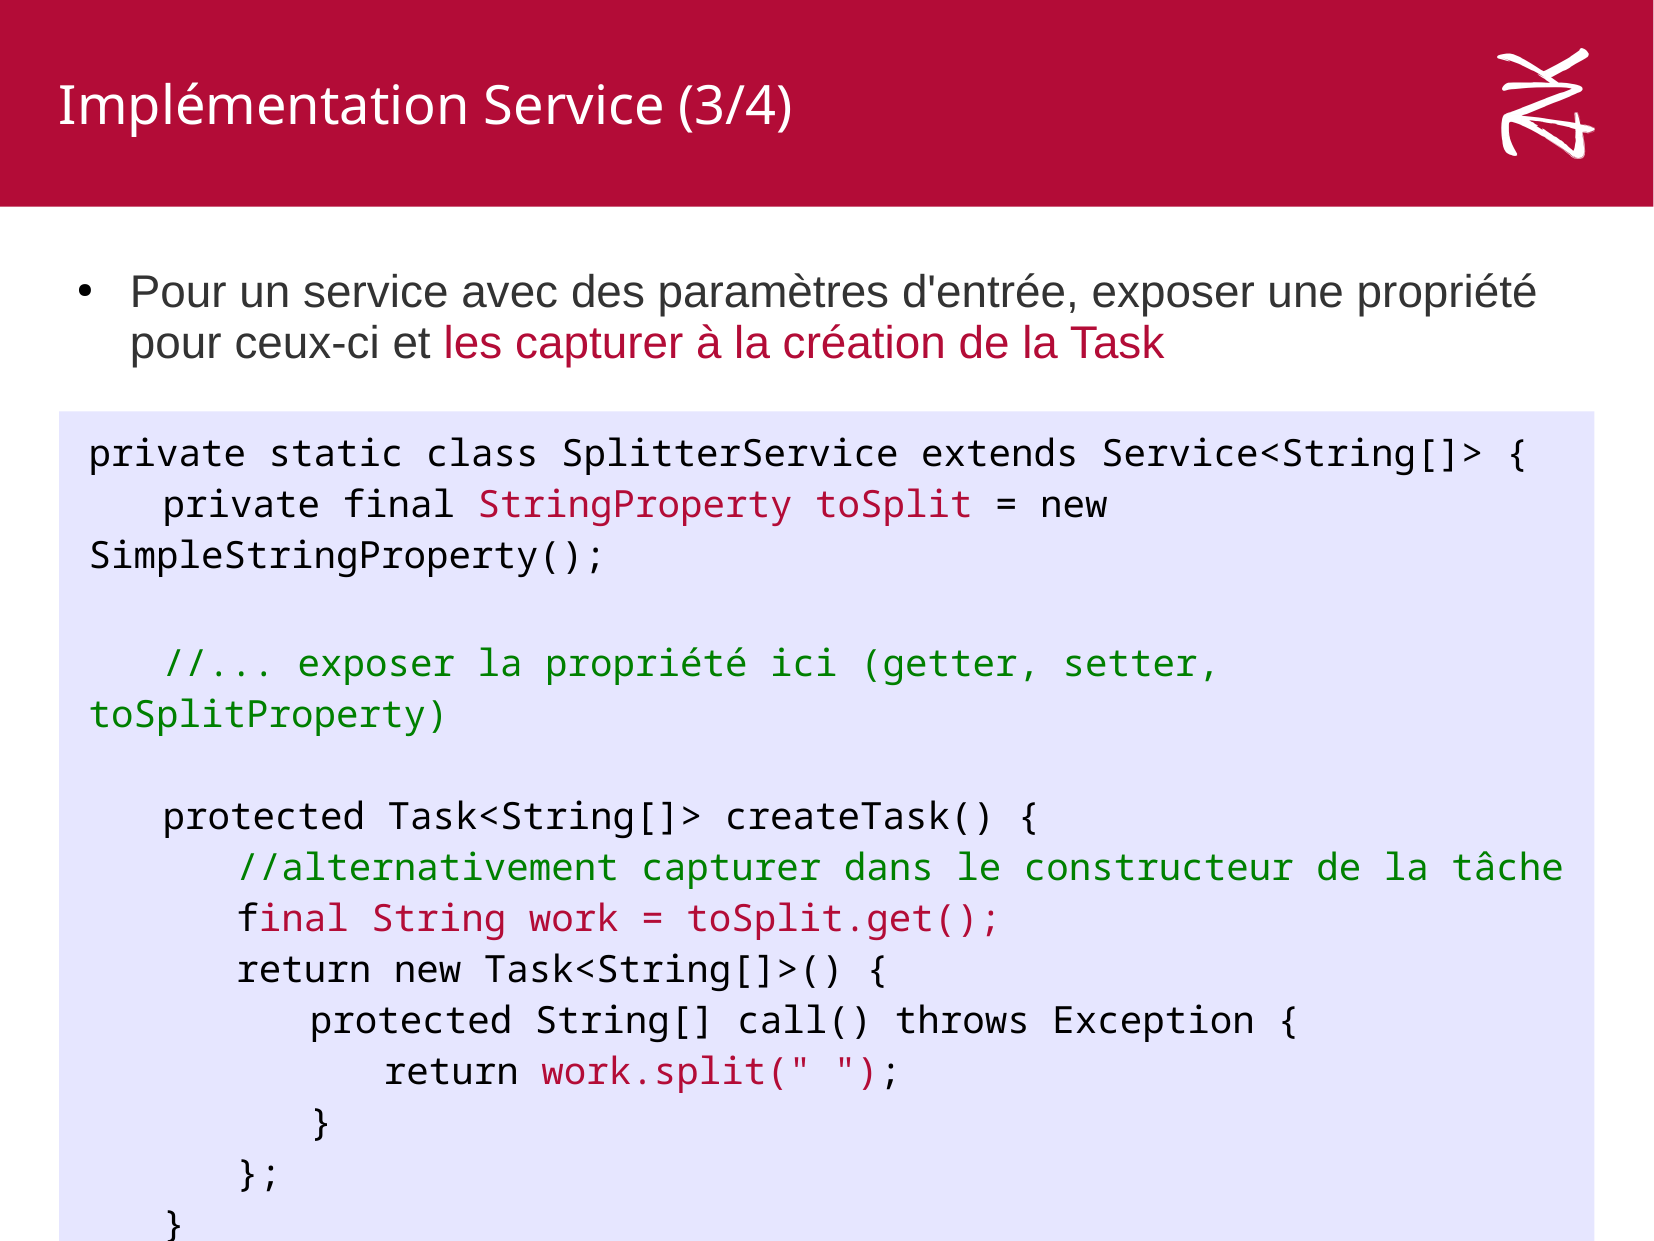

# Implémentation Service (3/4)
Pour un service avec des paramètres d'entrée, exposer une propriété pour ceux-ci et les capturer à la création de la Task
private static class SplitterService extends Service<String[]> {
	private final StringProperty toSplit = new SimpleStringProperty();
	//... exposer la propriété ici (getter, setter, toSplitProperty)
	protected Task<String[]> createTask() {
		//alternativement capturer dans le constructeur de la tâche
		final String work = toSplit.get();
		return new Task<String[]>() {
			protected String[] call() throws Exception {
				return work.split(" ");
			}
		};
	}
}